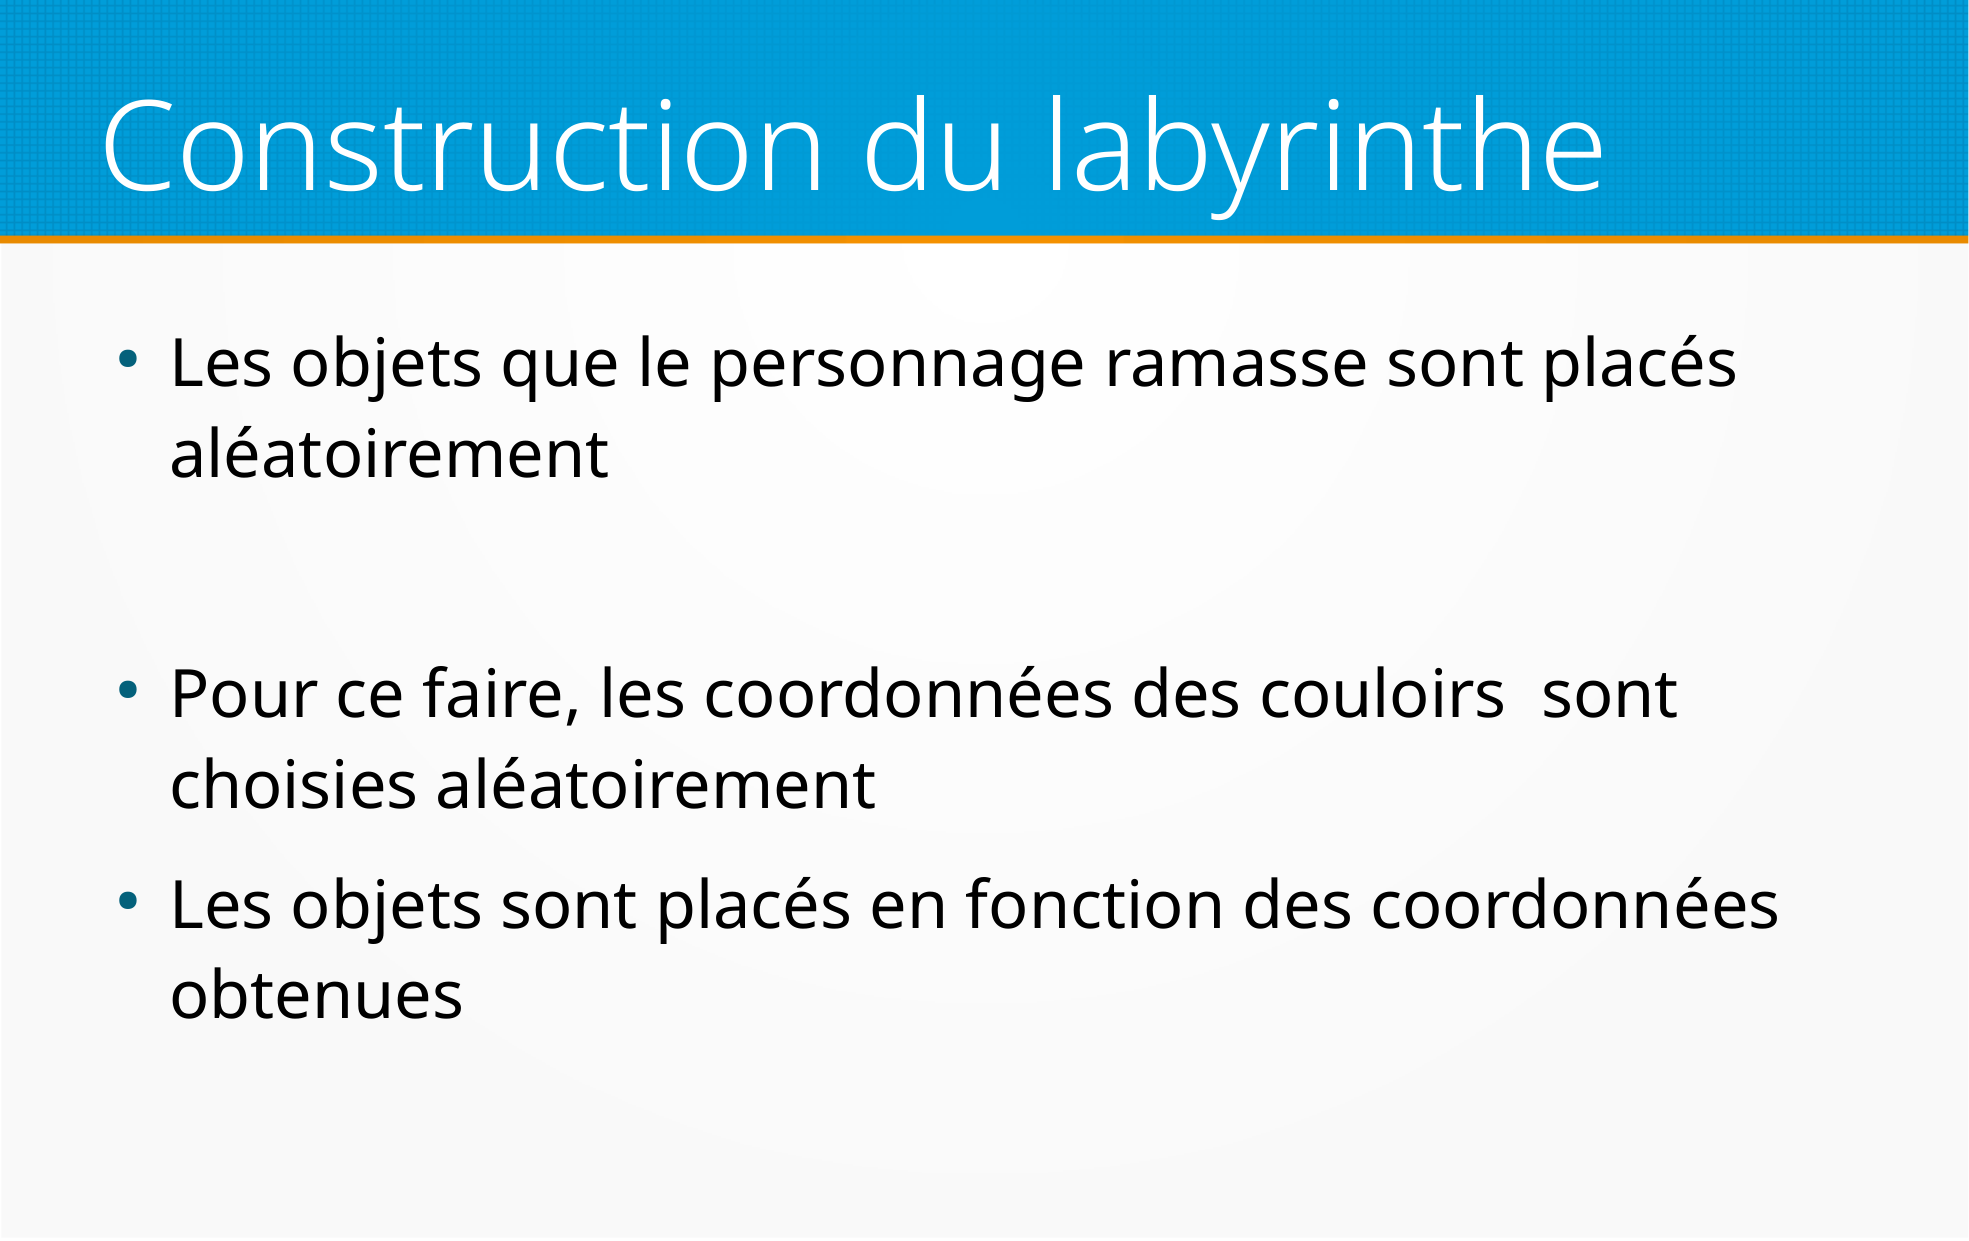

# Construction du labyrinthe
Les objets que le personnage ramasse sont placés aléatoirement
Pour ce faire, les coordonnées des couloirs sont choisies aléatoirement
Les objets sont placés en fonction des coordonnées obtenues